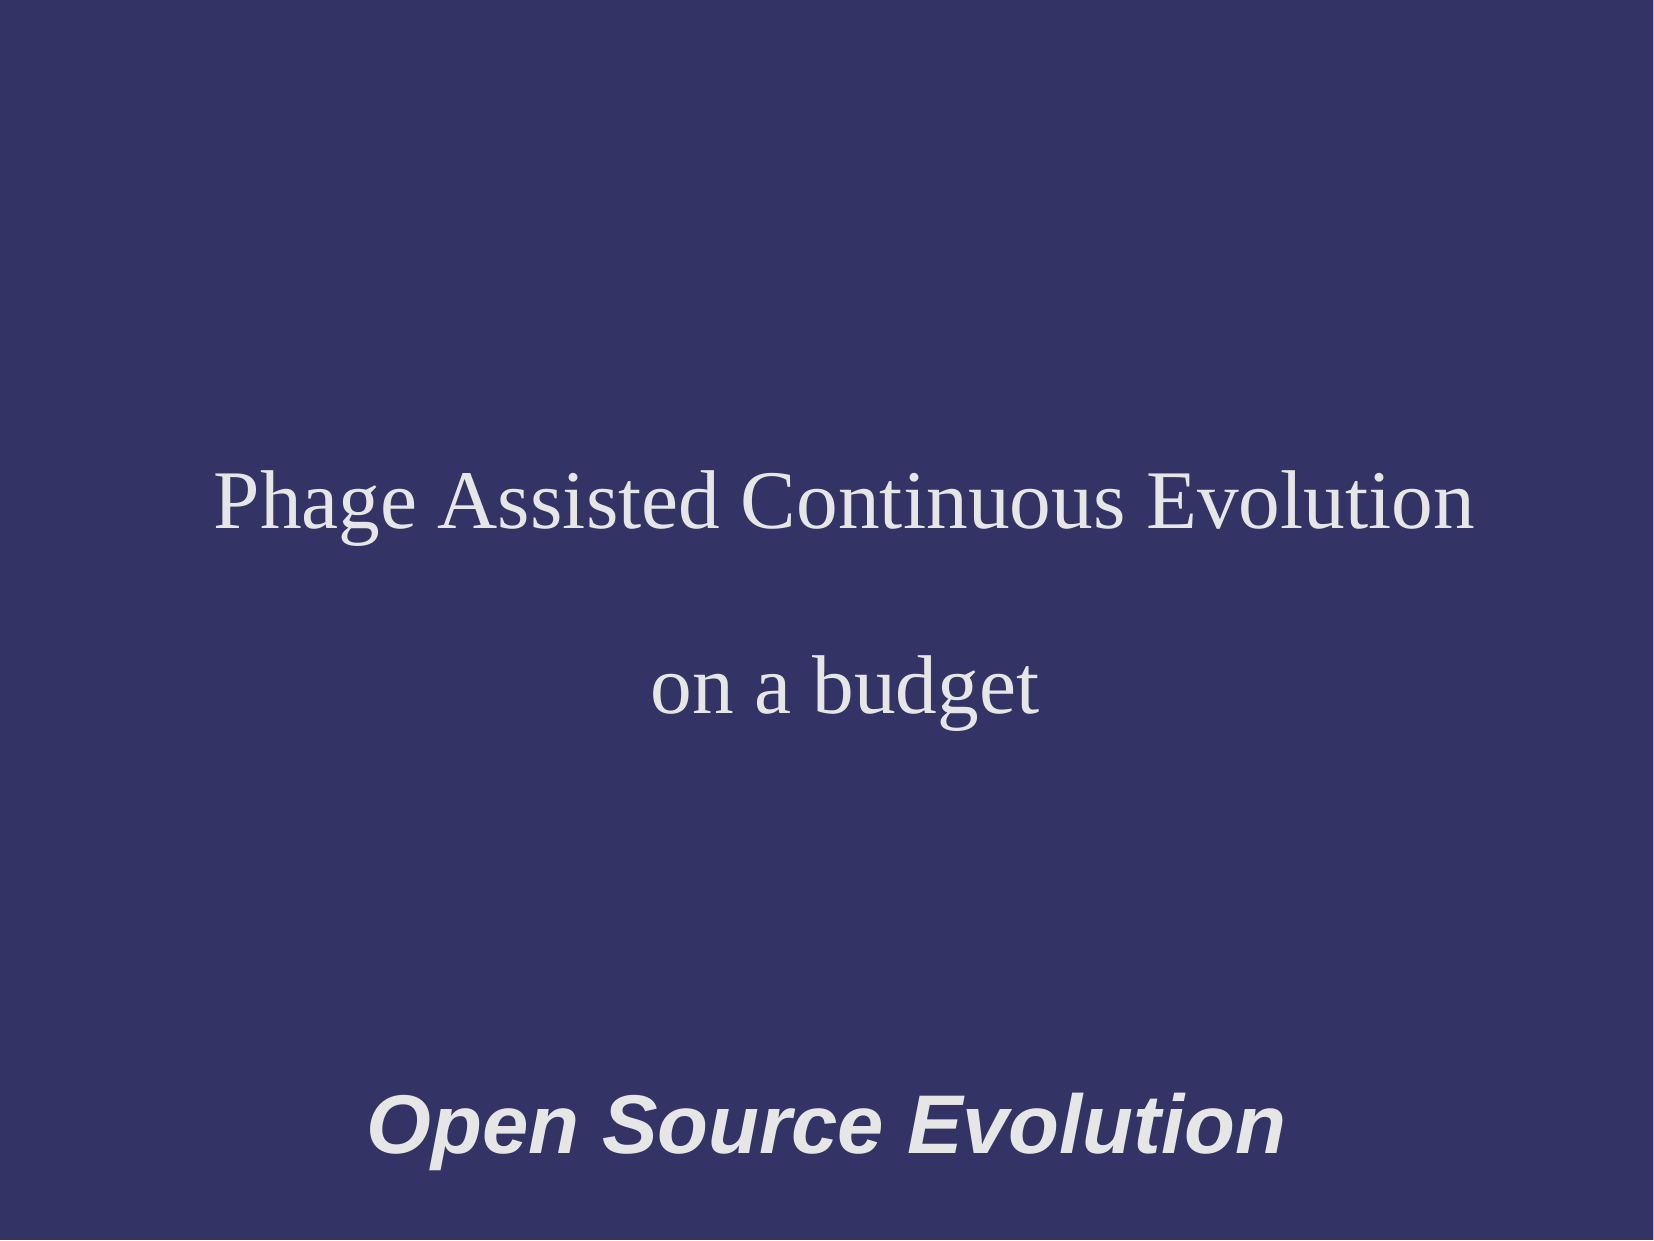

Phage Assisted Continuous Evolution
on a budget
# Open Source Evolution